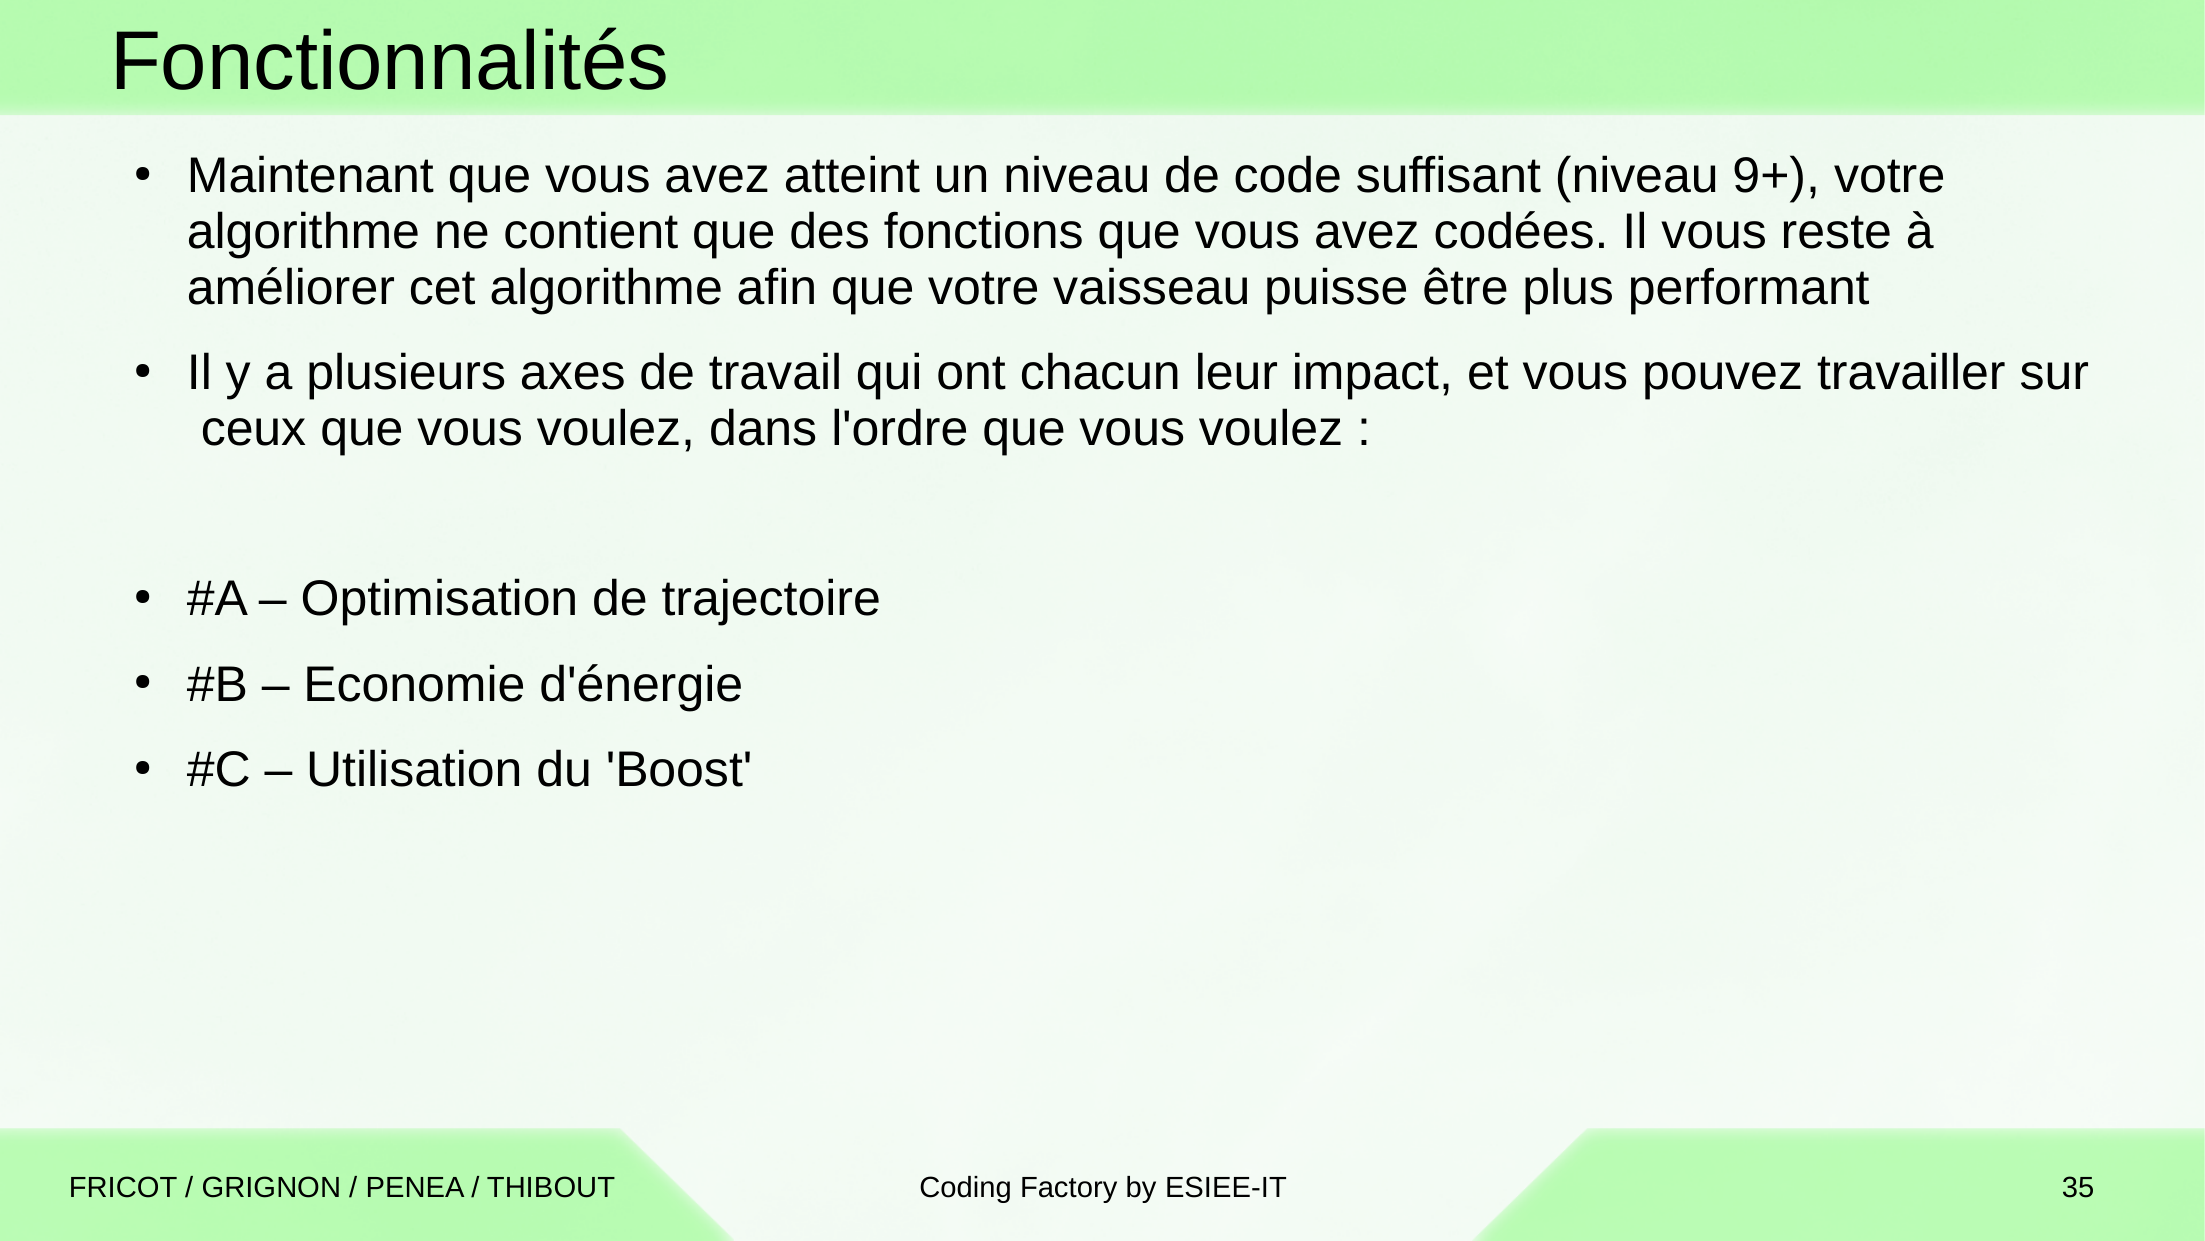

# Fonctionnalités
Maintenant que vous avez atteint un niveau de code suffisant (niveau 9+), votre algorithme ne contient que des fonctions que vous avez codées. Il vous reste à améliorer cet algorithme afin que votre vaisseau puisse être plus performant
Il y a plusieurs axes de travail qui ont chacun leur impact, et vous pouvez travailler sur ceux que vous voulez, dans l'ordre que vous voulez :
#A – Optimisation de trajectoire
#B – Economie d'énergie
#C – Utilisation du 'Boost'
FRICOT / GRIGNON / PENEA / THIBOUT
Coding Factory by ESIEE-IT
35